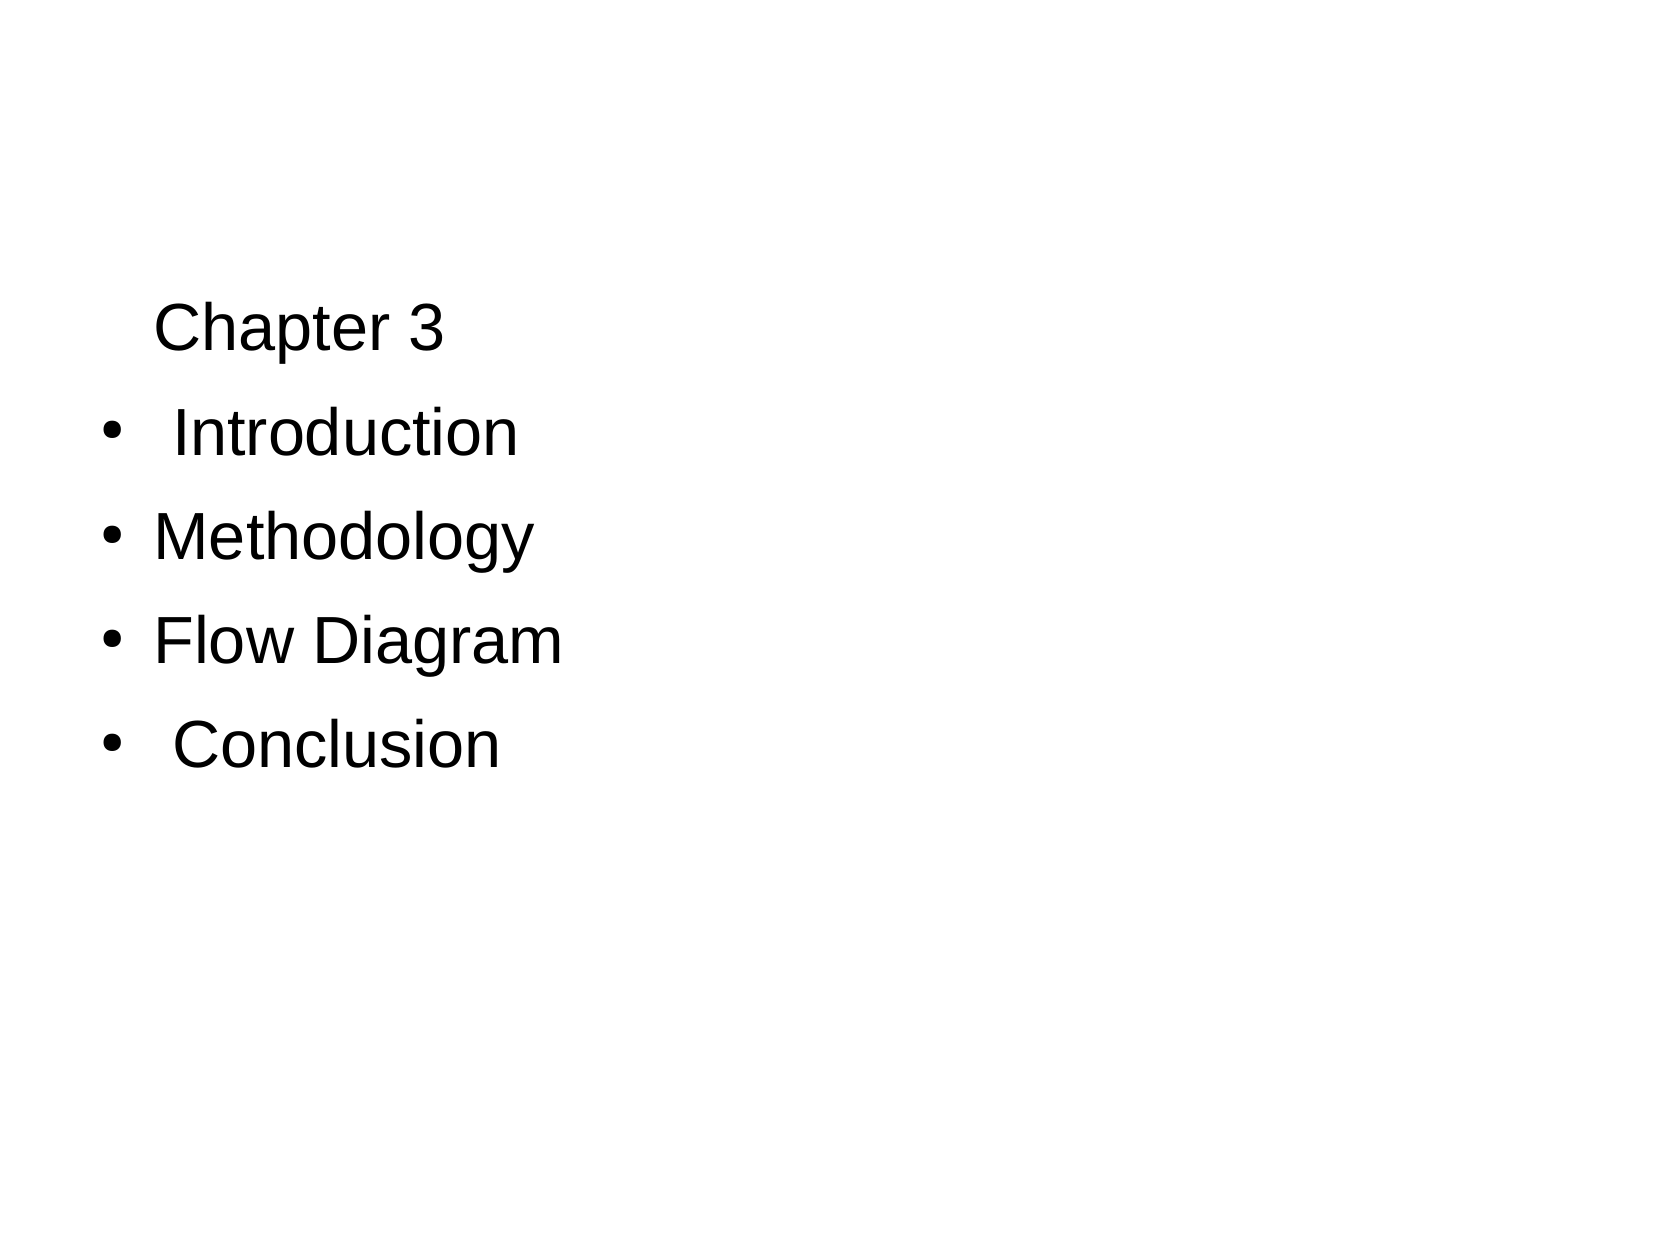

#
Chapter 3
 Introduction
Methodology
Flow Diagram
 Conclusion